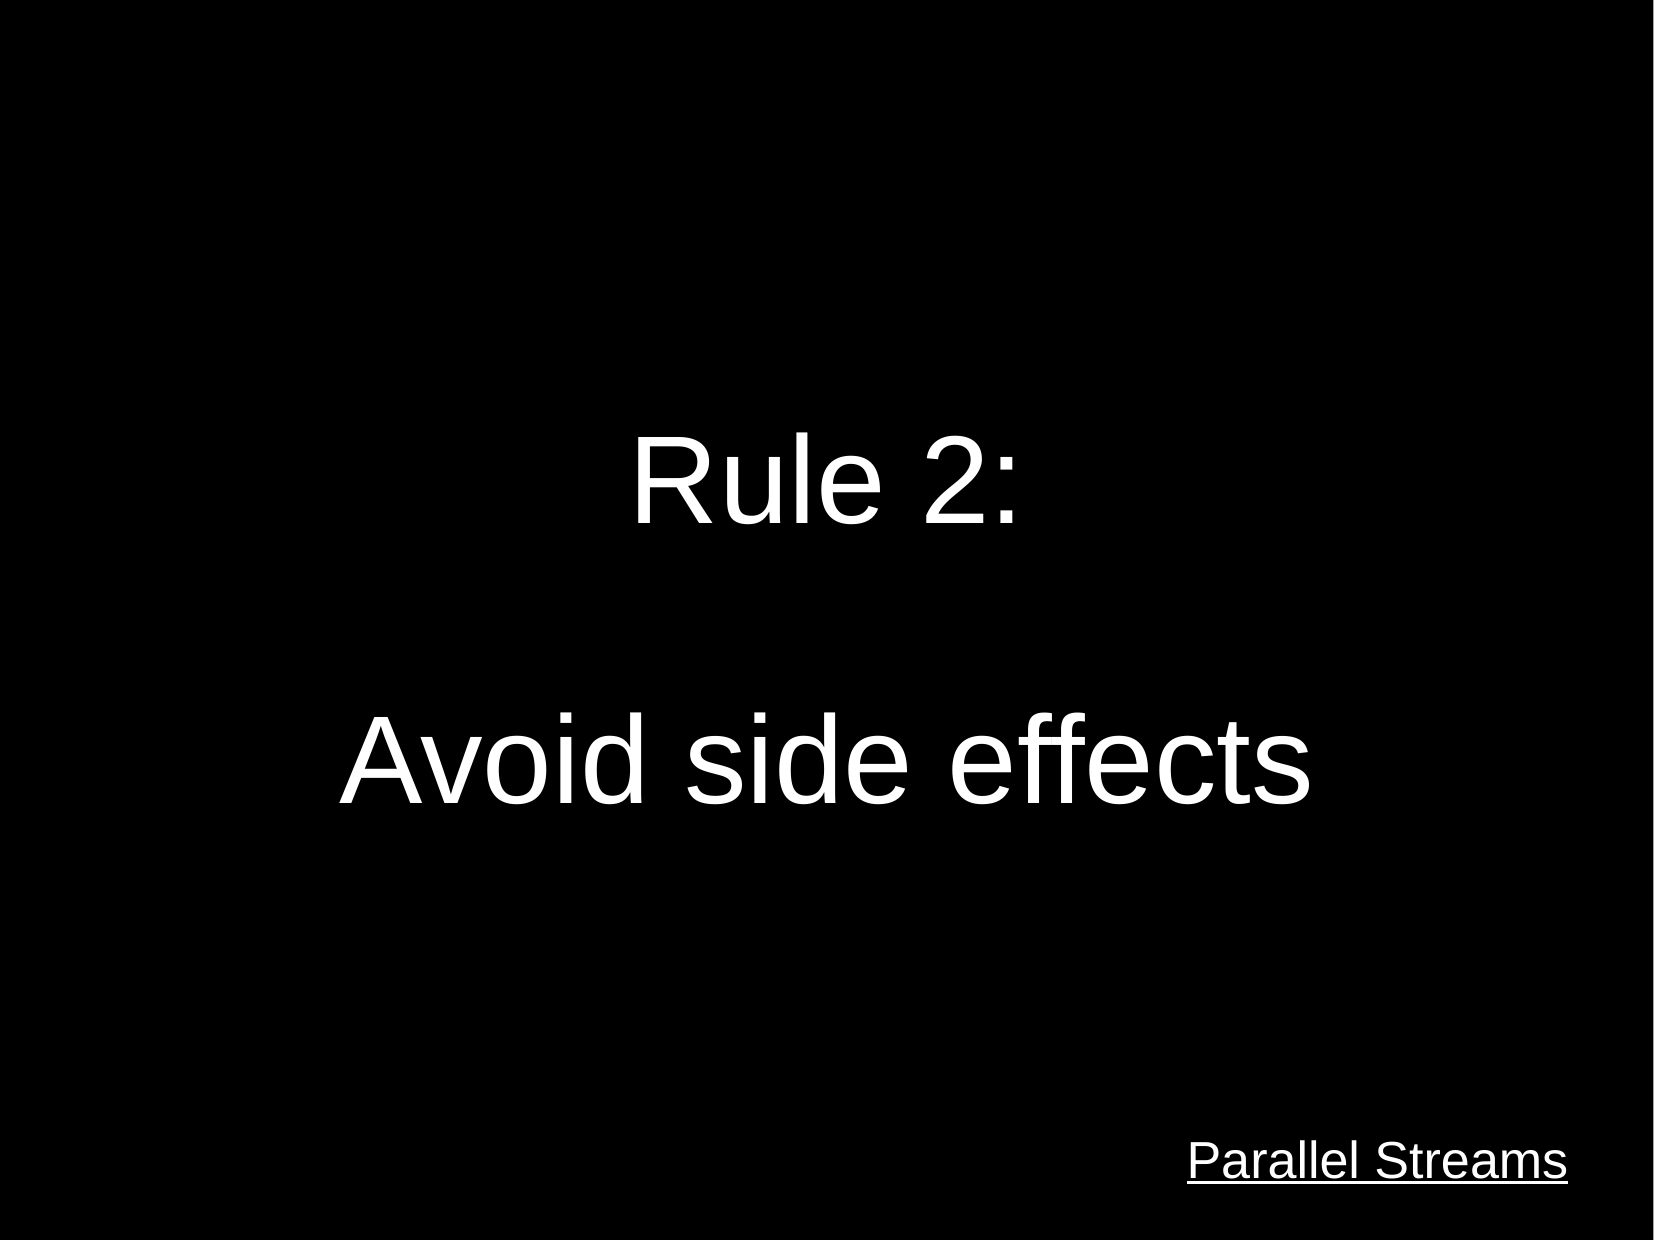

# Rule 2:
Avoid side effects
Parallel Streams